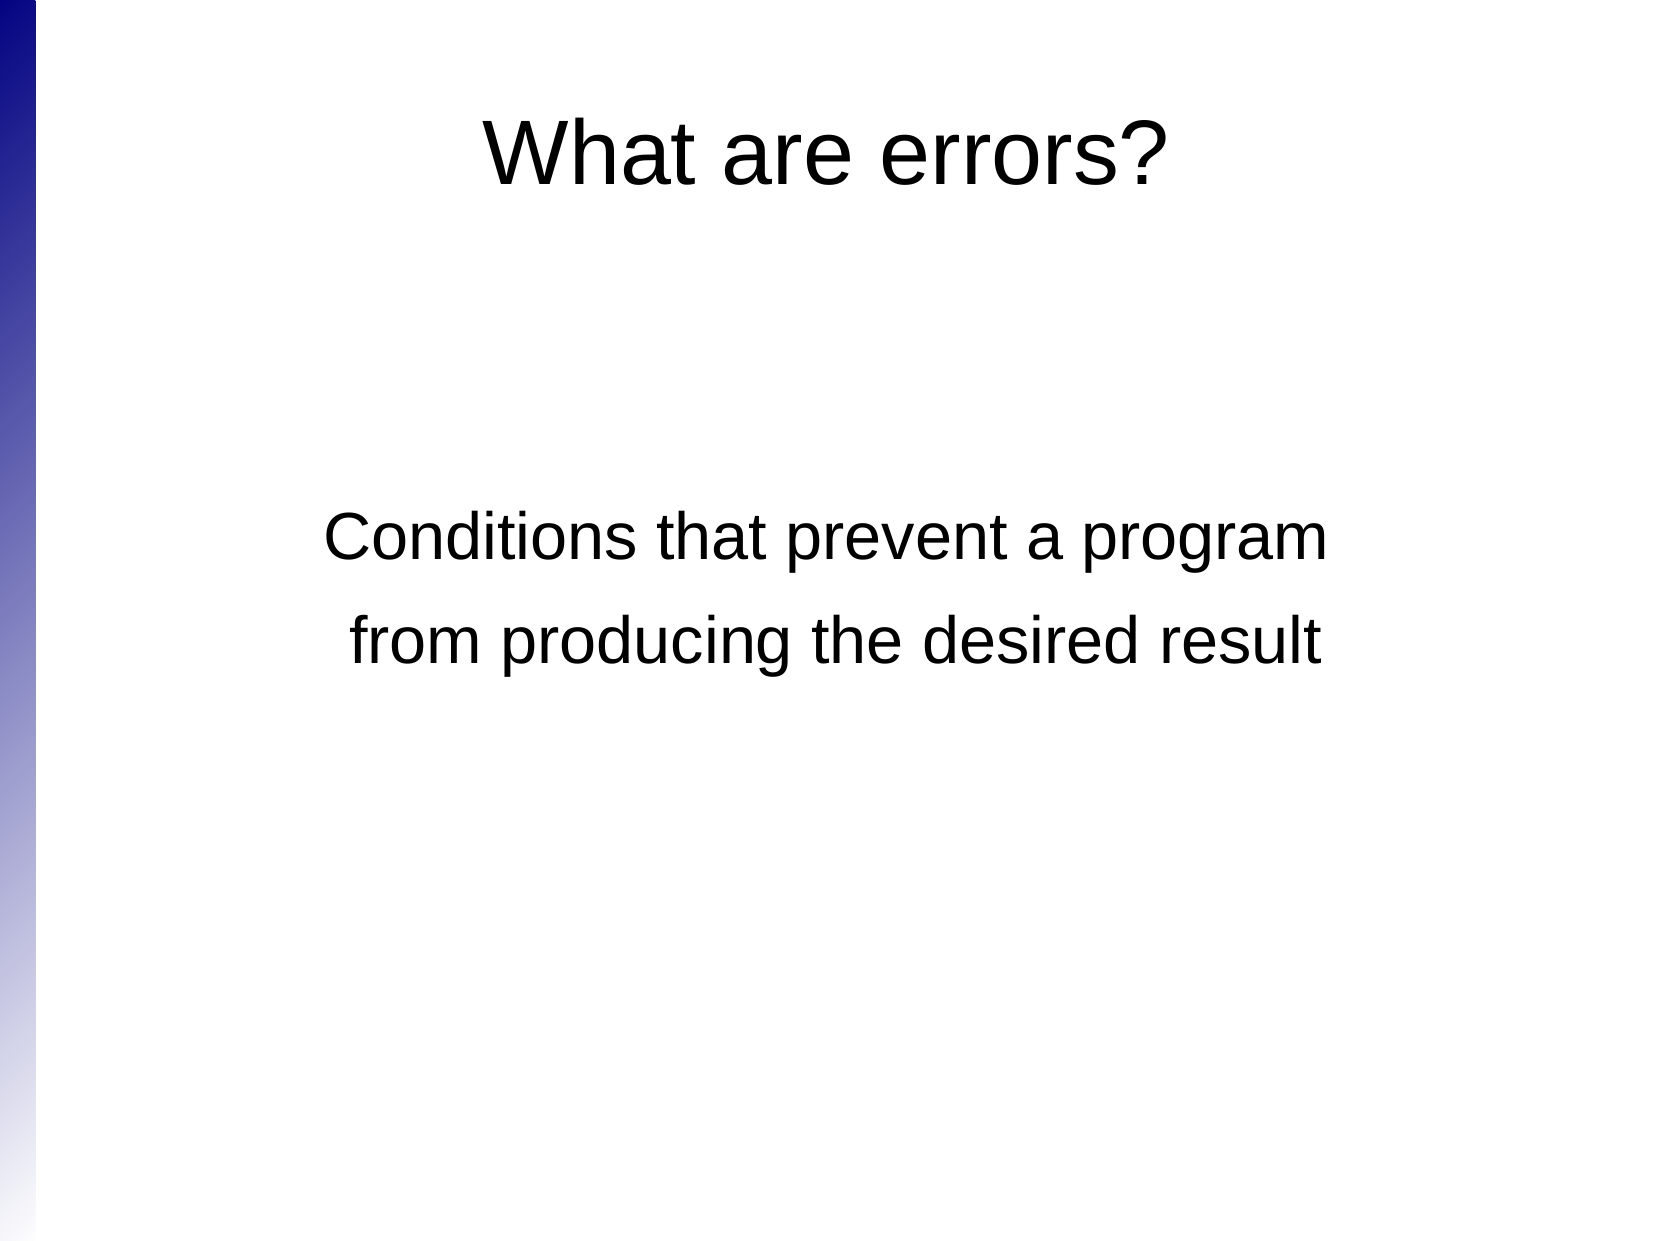

# What are errors?
Conditions that prevent a program
 from producing the desired result